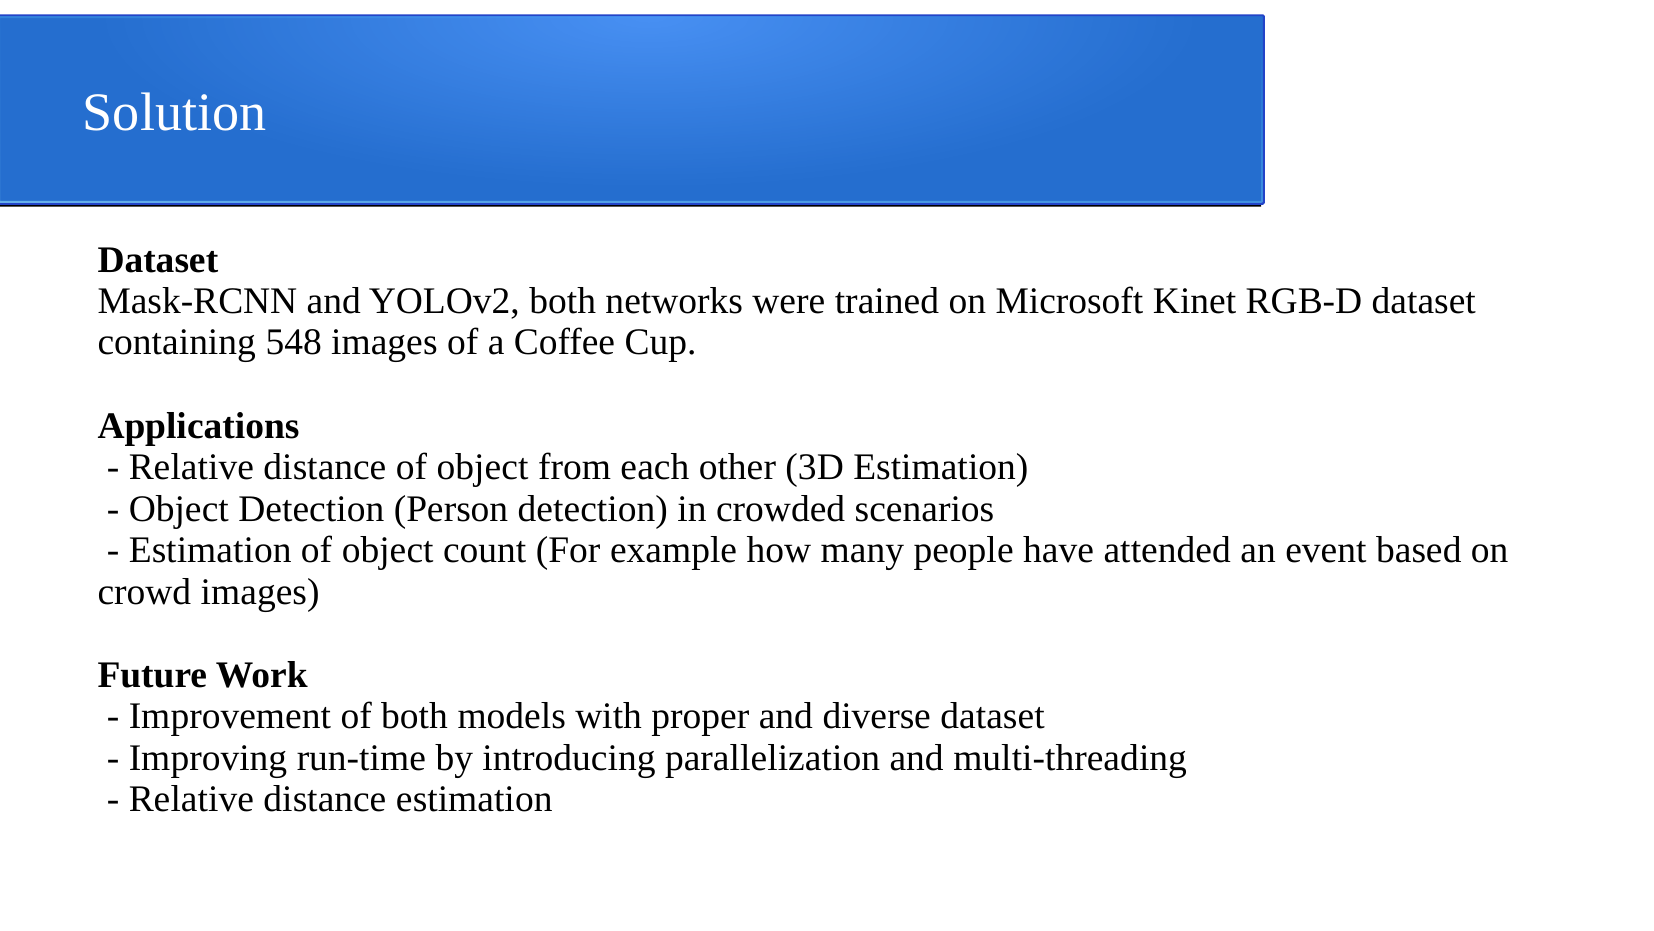

# Solution
Dataset
Mask-RCNN and YOLOv2, both networks were trained on Microsoft Kinet RGB-D dataset containing 548 images of a Coffee Cup.
Applications
 - Relative distance of object from each other (3D Estimation)
 - Object Detection (Person detection) in crowded scenarios
 - Estimation of object count (For example how many people have attended an event based on crowd images)
Future Work
 - Improvement of both models with proper and diverse dataset
 - Improving run-time by introducing parallelization and multi-threading
 - Relative distance estimation